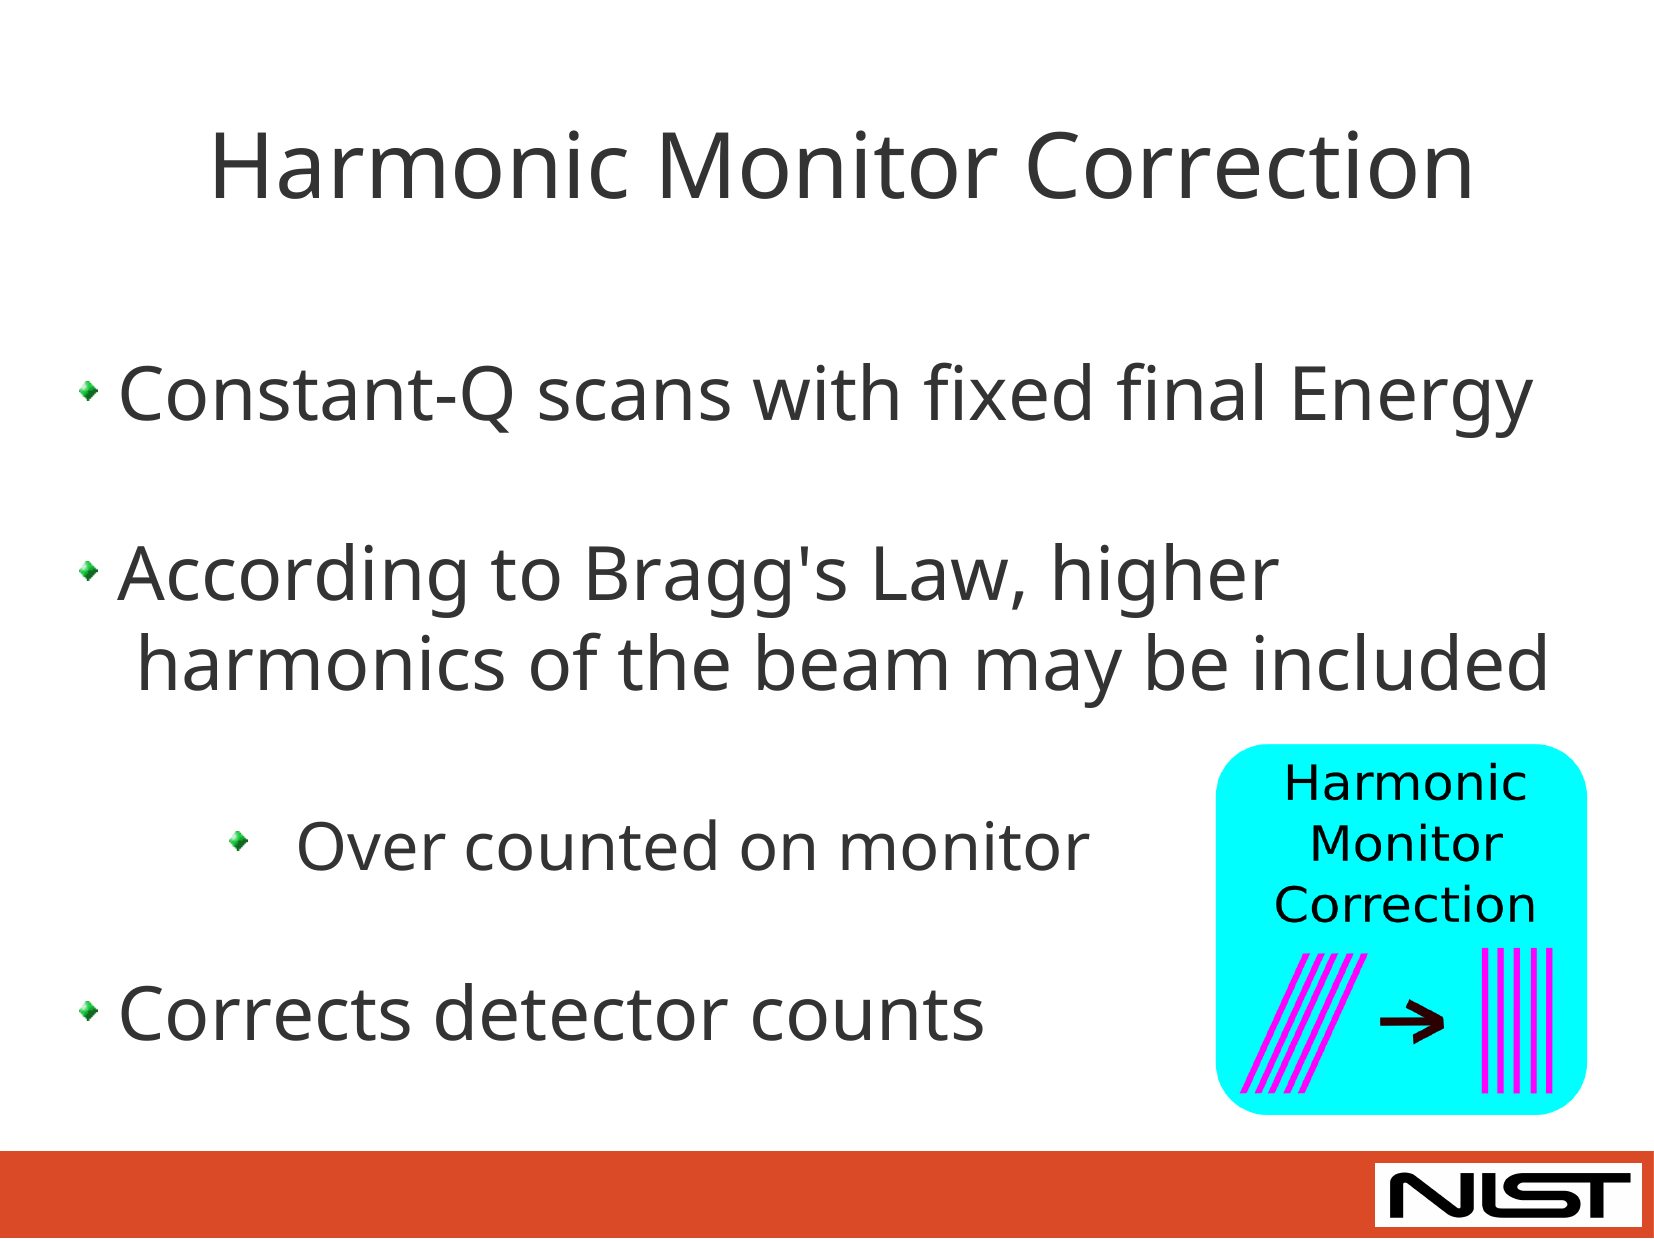

# Harmonic Monitor Correction
 Constant-Q scans with fixed final Energy
 According to Bragg's Law, higher harmonics of the beam may be included
 Over counted on monitor
 Corrects detector counts